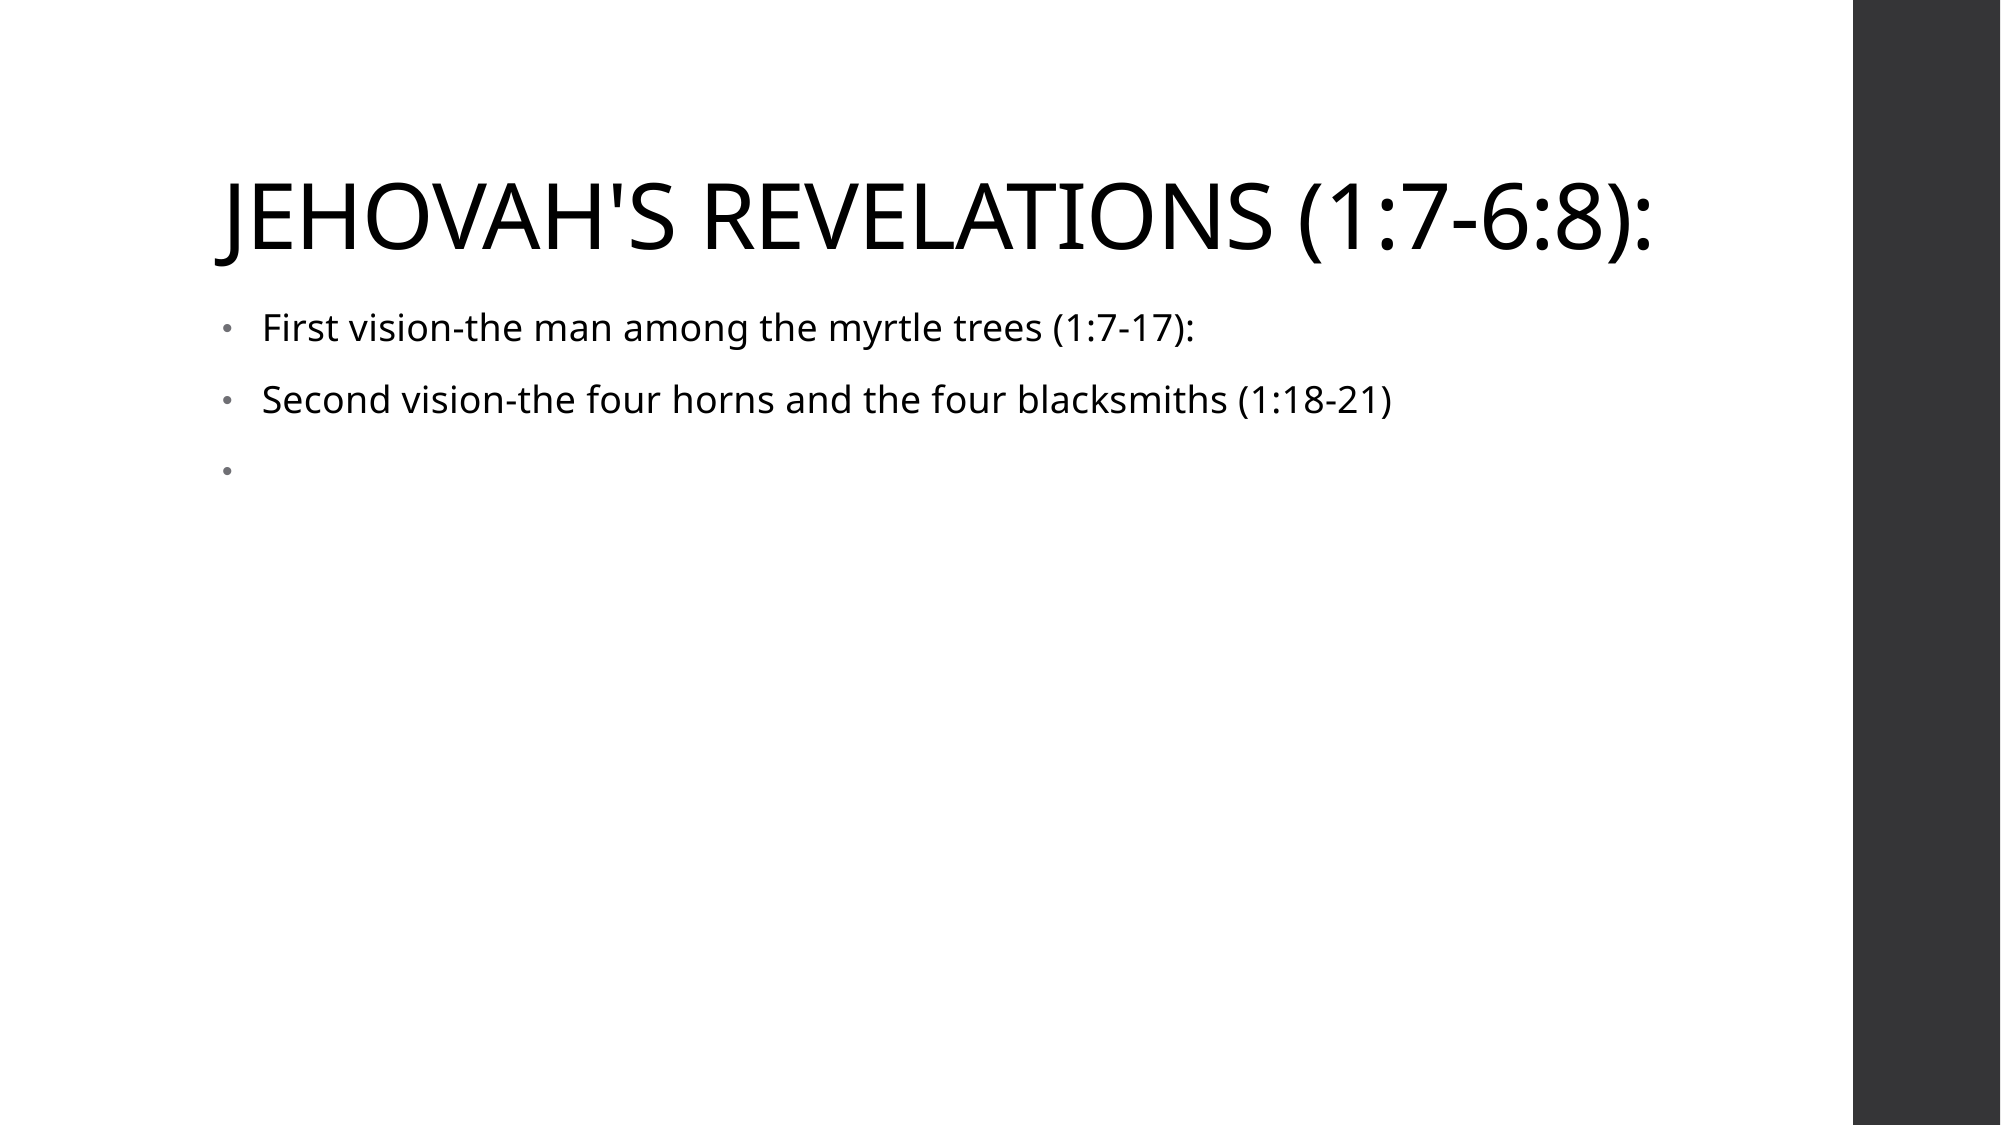

# JEHOVAH'S REVELATIONS (1:7-6:8):
 First vision-the man among the myrtle trees (1:7-17):
 Second vision-the four horns and the four blacksmiths (1:18-21)